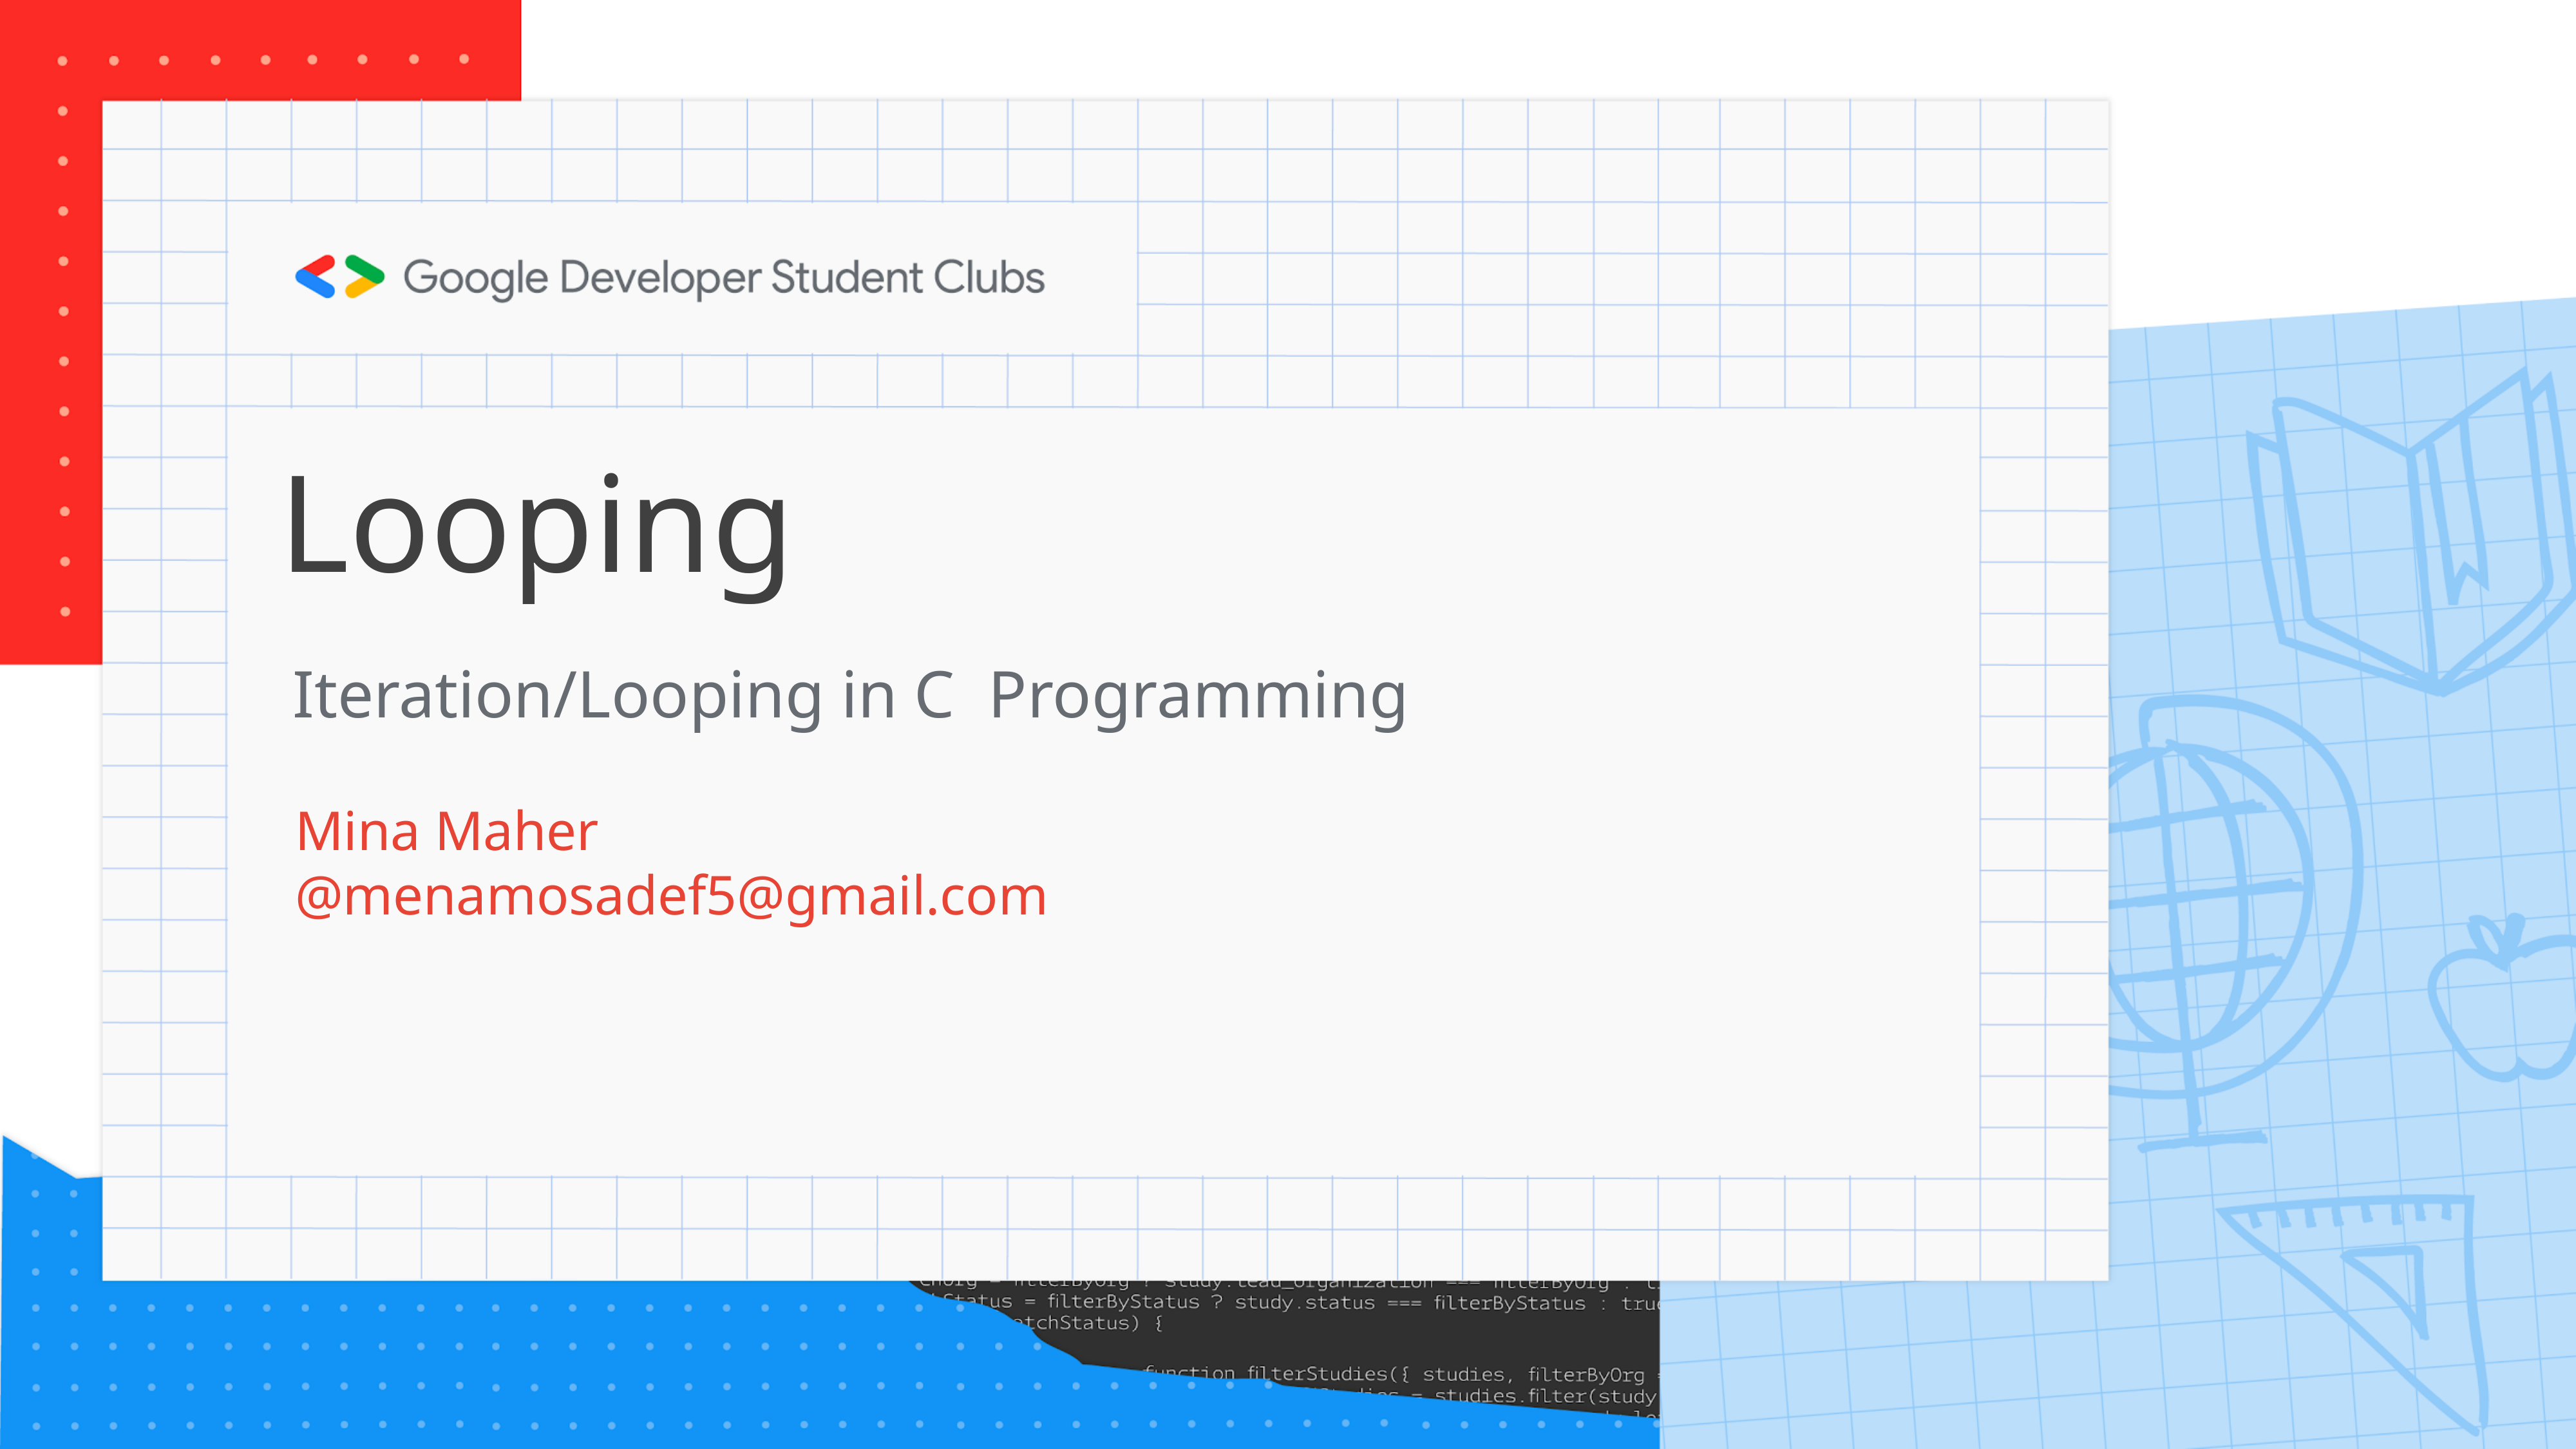

# Looping
 Iteration/Looping in C Programming
Mina Maher
@menamosadef5@gmail.com